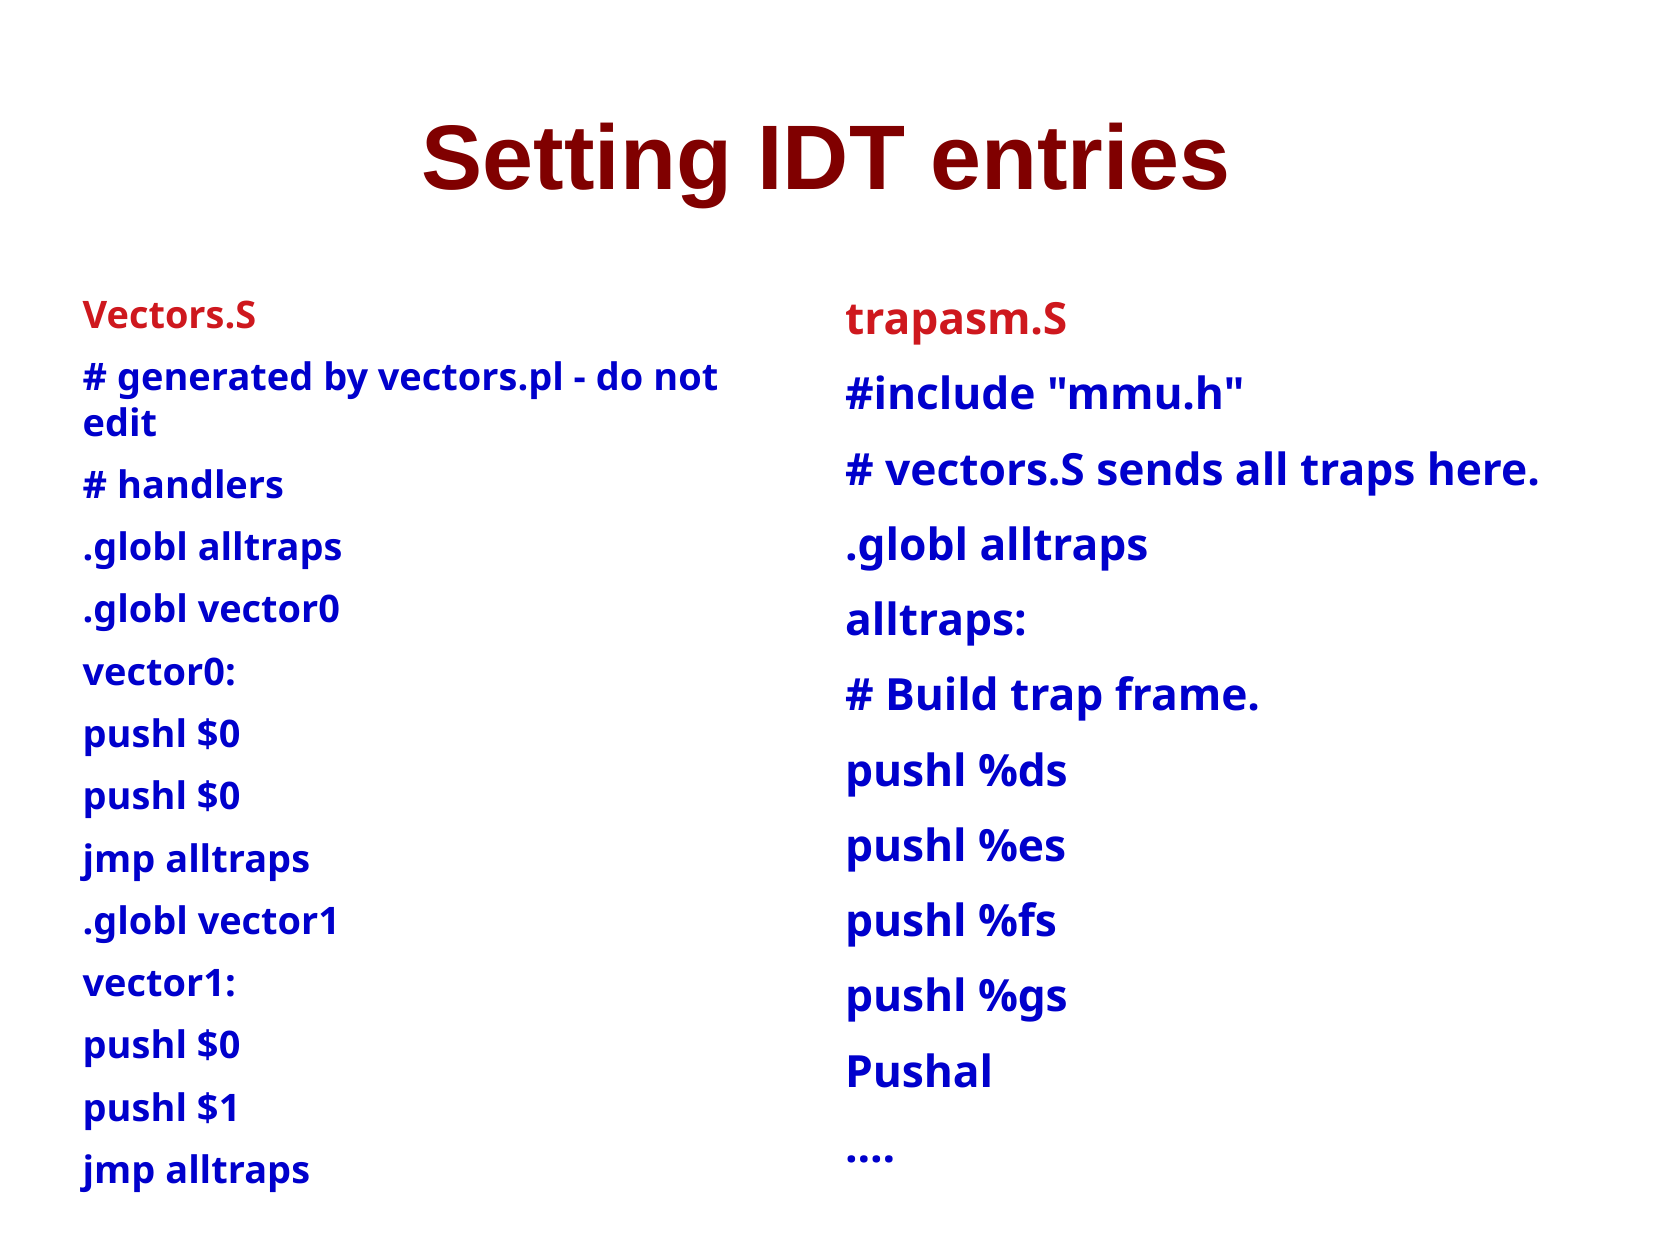

# Setting IDT entries
Vectors.S
# generated by vectors.pl - do not edit
# handlers
.globl alltraps
.globl vector0
vector0:
pushl $0
pushl $0
jmp alltraps
.globl vector1
vector1:
pushl $0
pushl $1
jmp alltraps
trapasm.S
#include "mmu.h"
# vectors.S sends all traps here.
.globl alltraps
alltraps:
# Build trap frame.
pushl %ds
pushl %es
pushl %fs
pushl %gs
Pushal
....